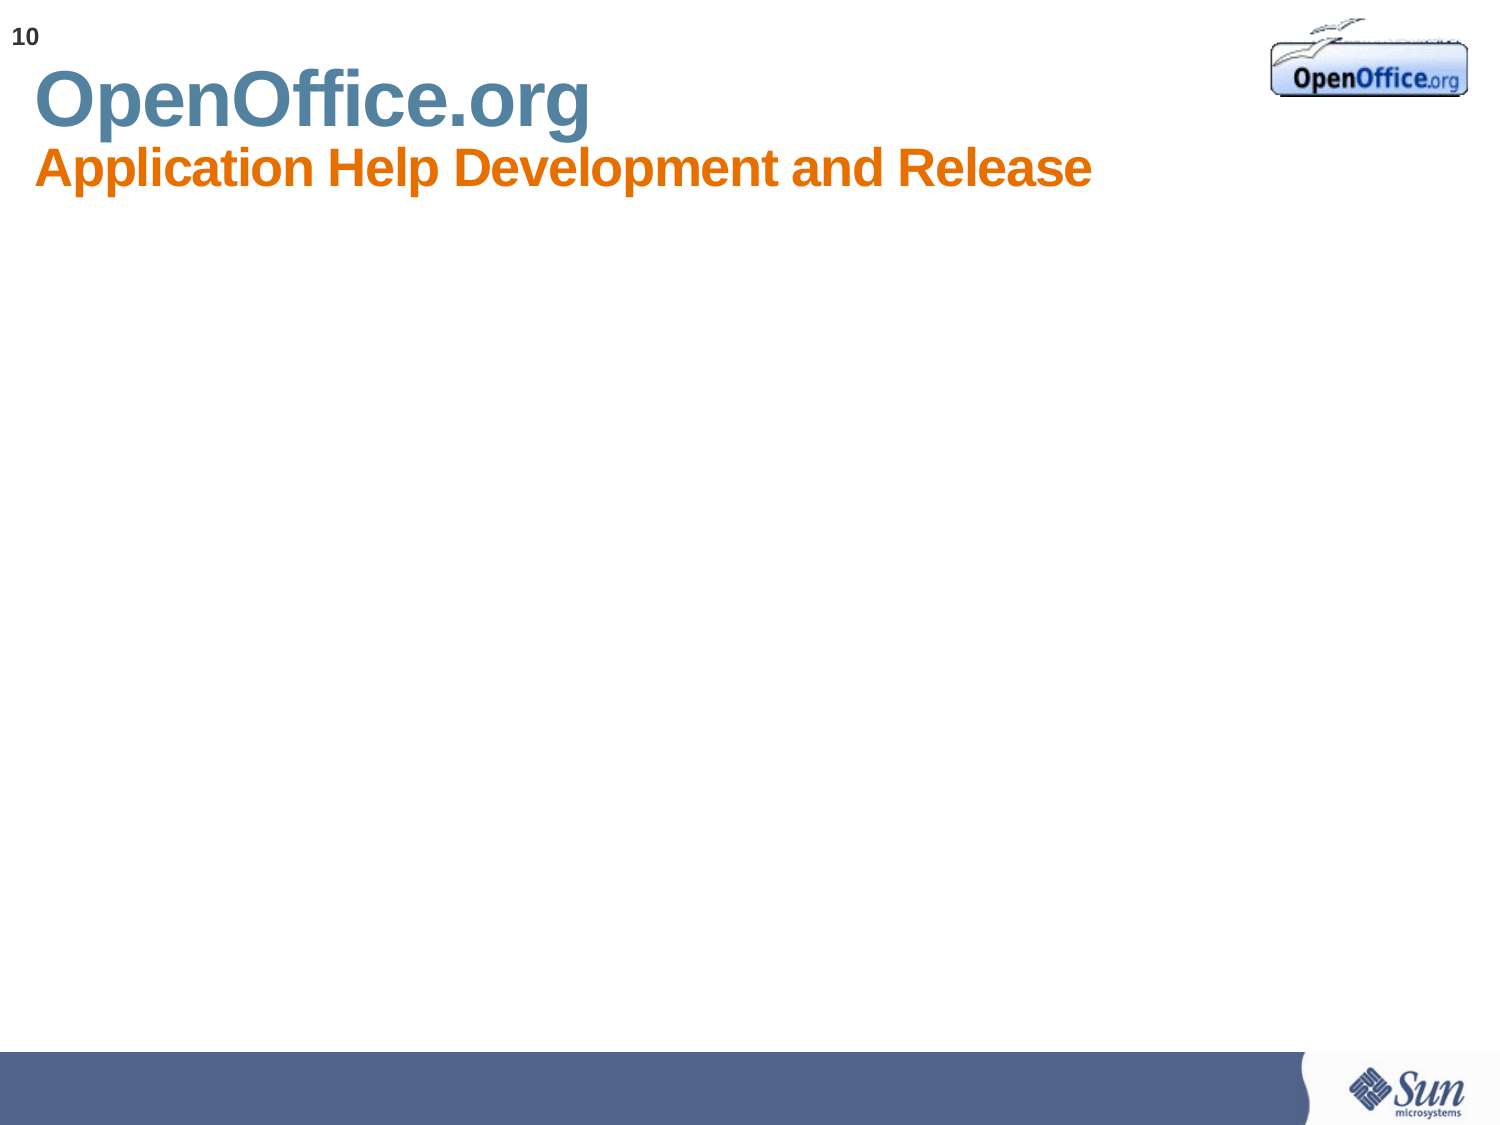

# OpenOffice.org Application Help Development and Release